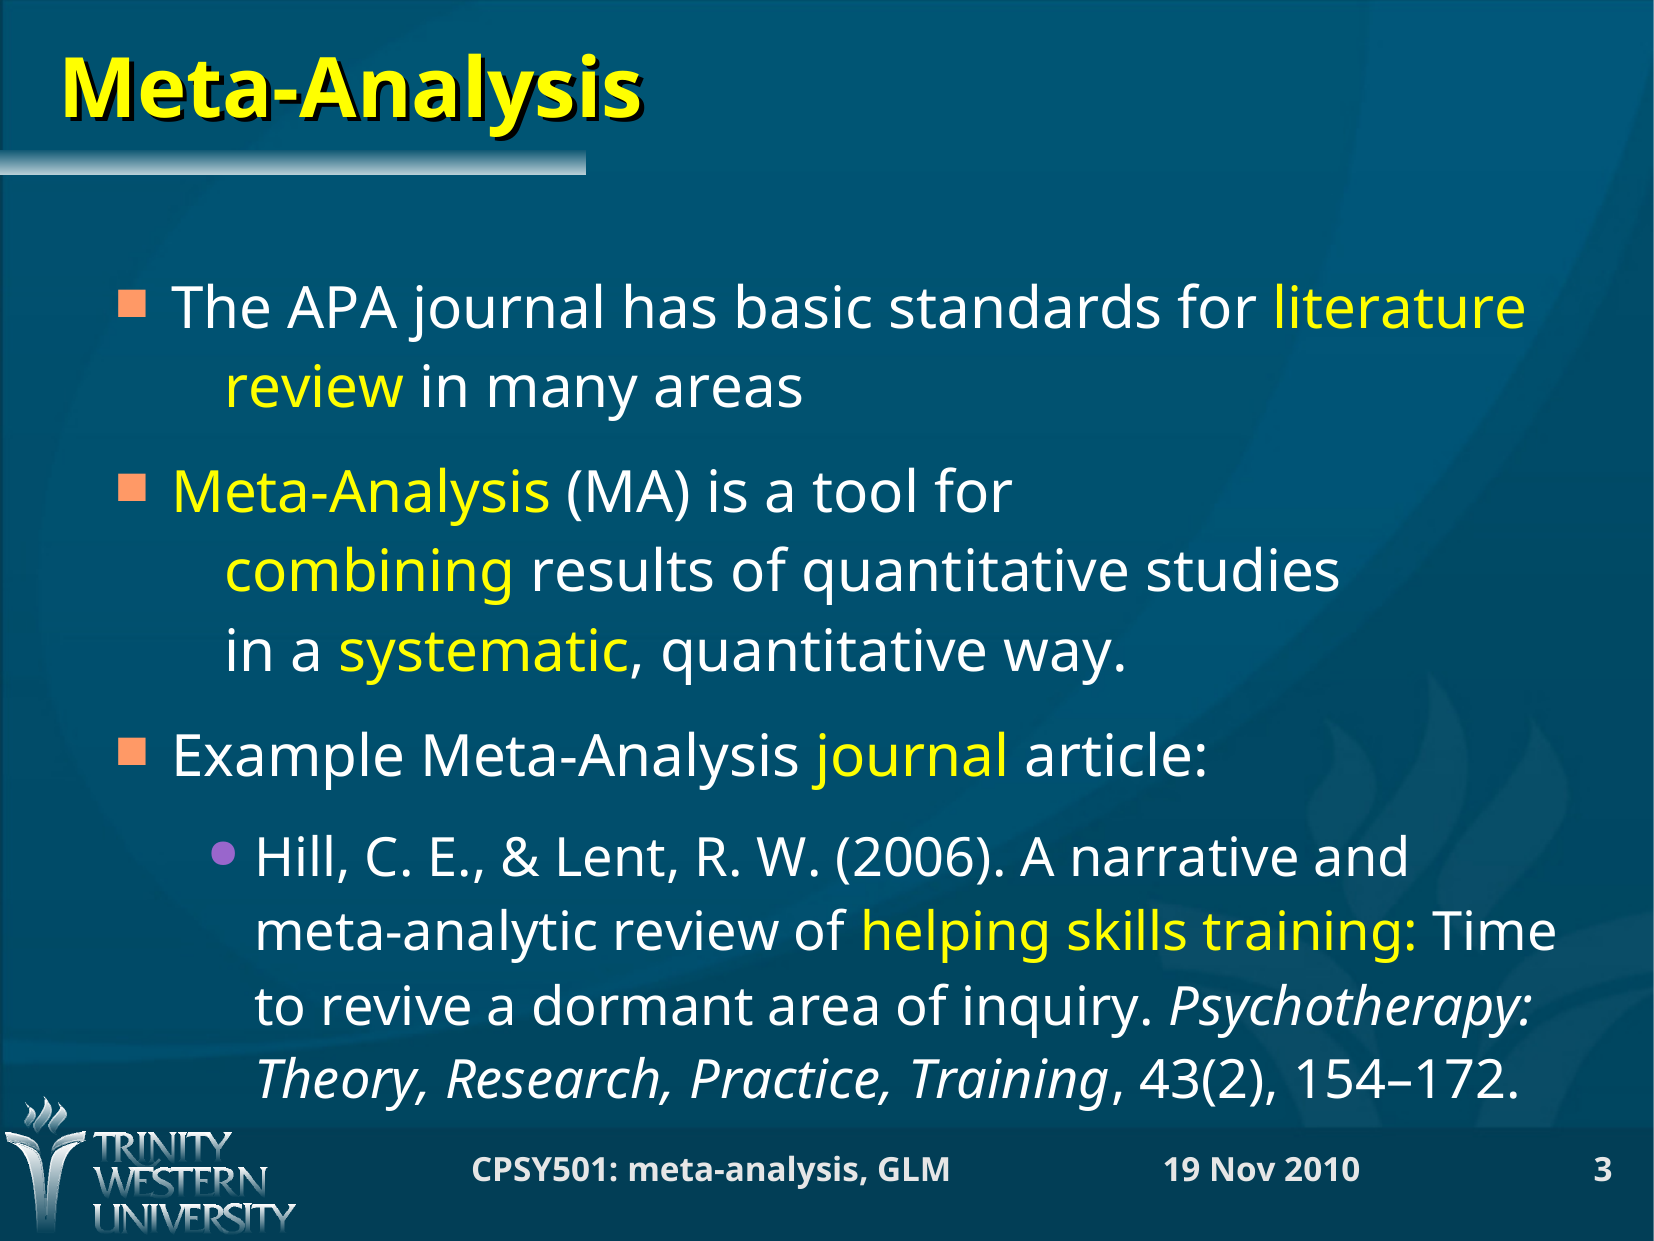

# Meta-Analysis
The APA journal has basic standards for literature review in many areas
Meta-Analysis (MA) is a tool for
combining results of quantitative studies
in a systematic, quantitative way.
Example Meta-Analysis journal article:
Hill, C. E., & Lent, R. W. (2006). A narrative and meta-analytic review of helping skills training: Time to revive a dormant area of inquiry. Psychotherapy: Theory, Research, Practice, Training, 43(2), 154–172.
CPSY501: meta-analysis, GLM
19 Nov 2010
3